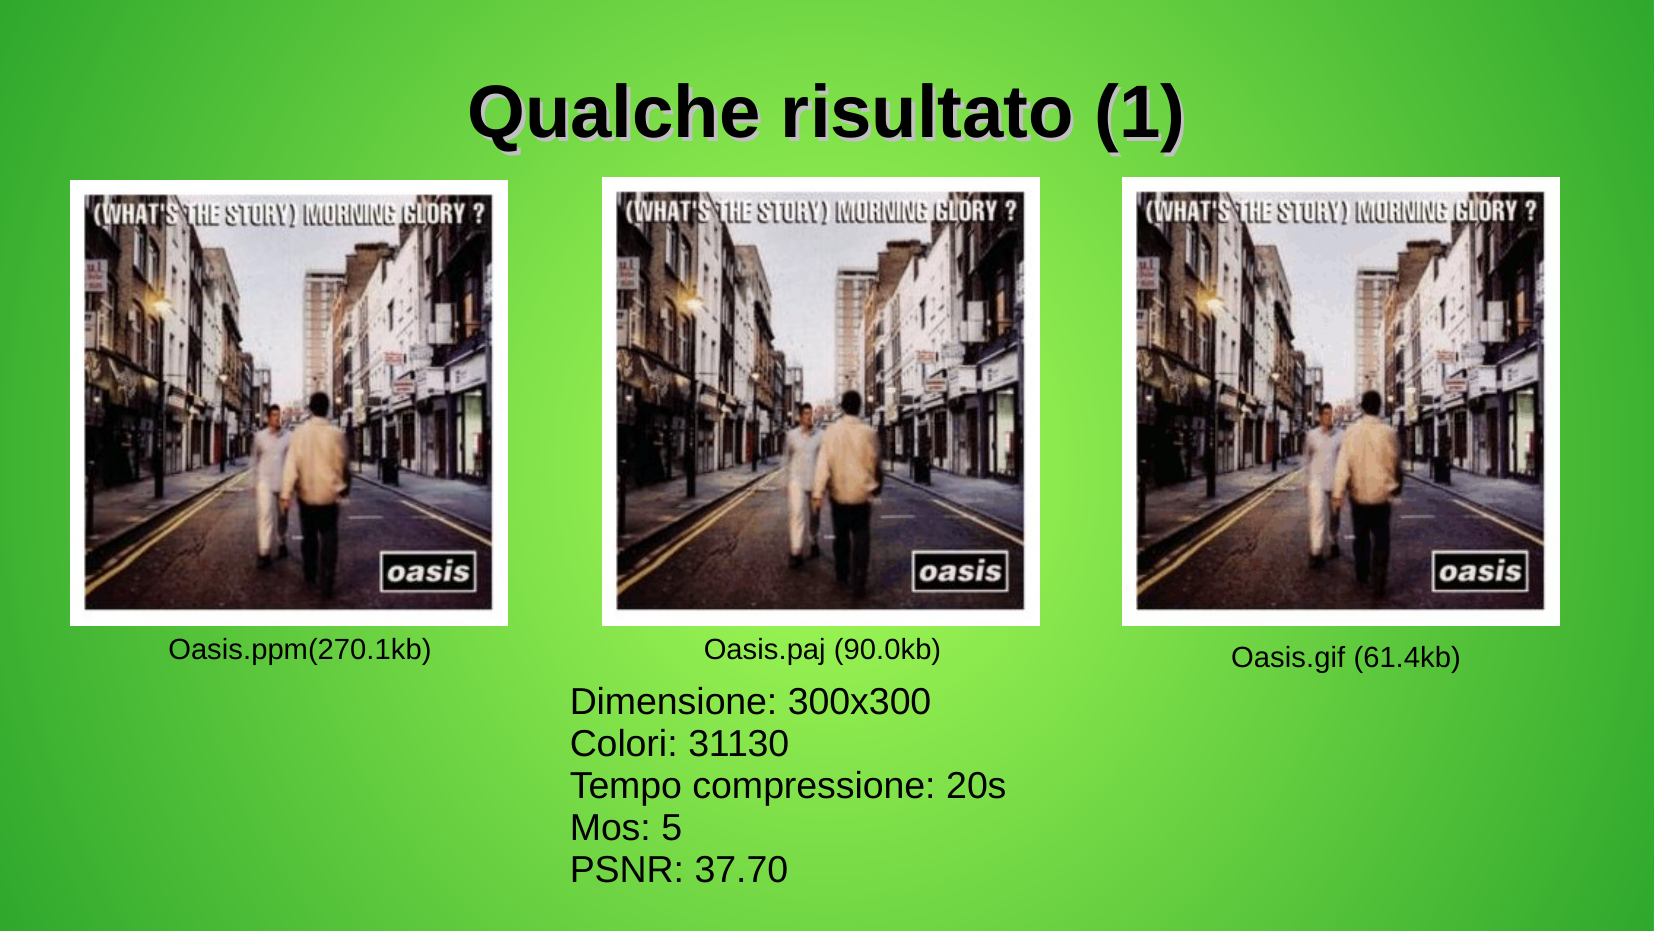

# Qualche risultato (1)
Oasis.ppm(270.1kb)
Oasis.paj (90.0kb)
Oasis.gif (61.4kb)
Dimensione: 300x300
Colori: 31130
Tempo compressione: 20s
Mos: 5
PSNR: 37.70